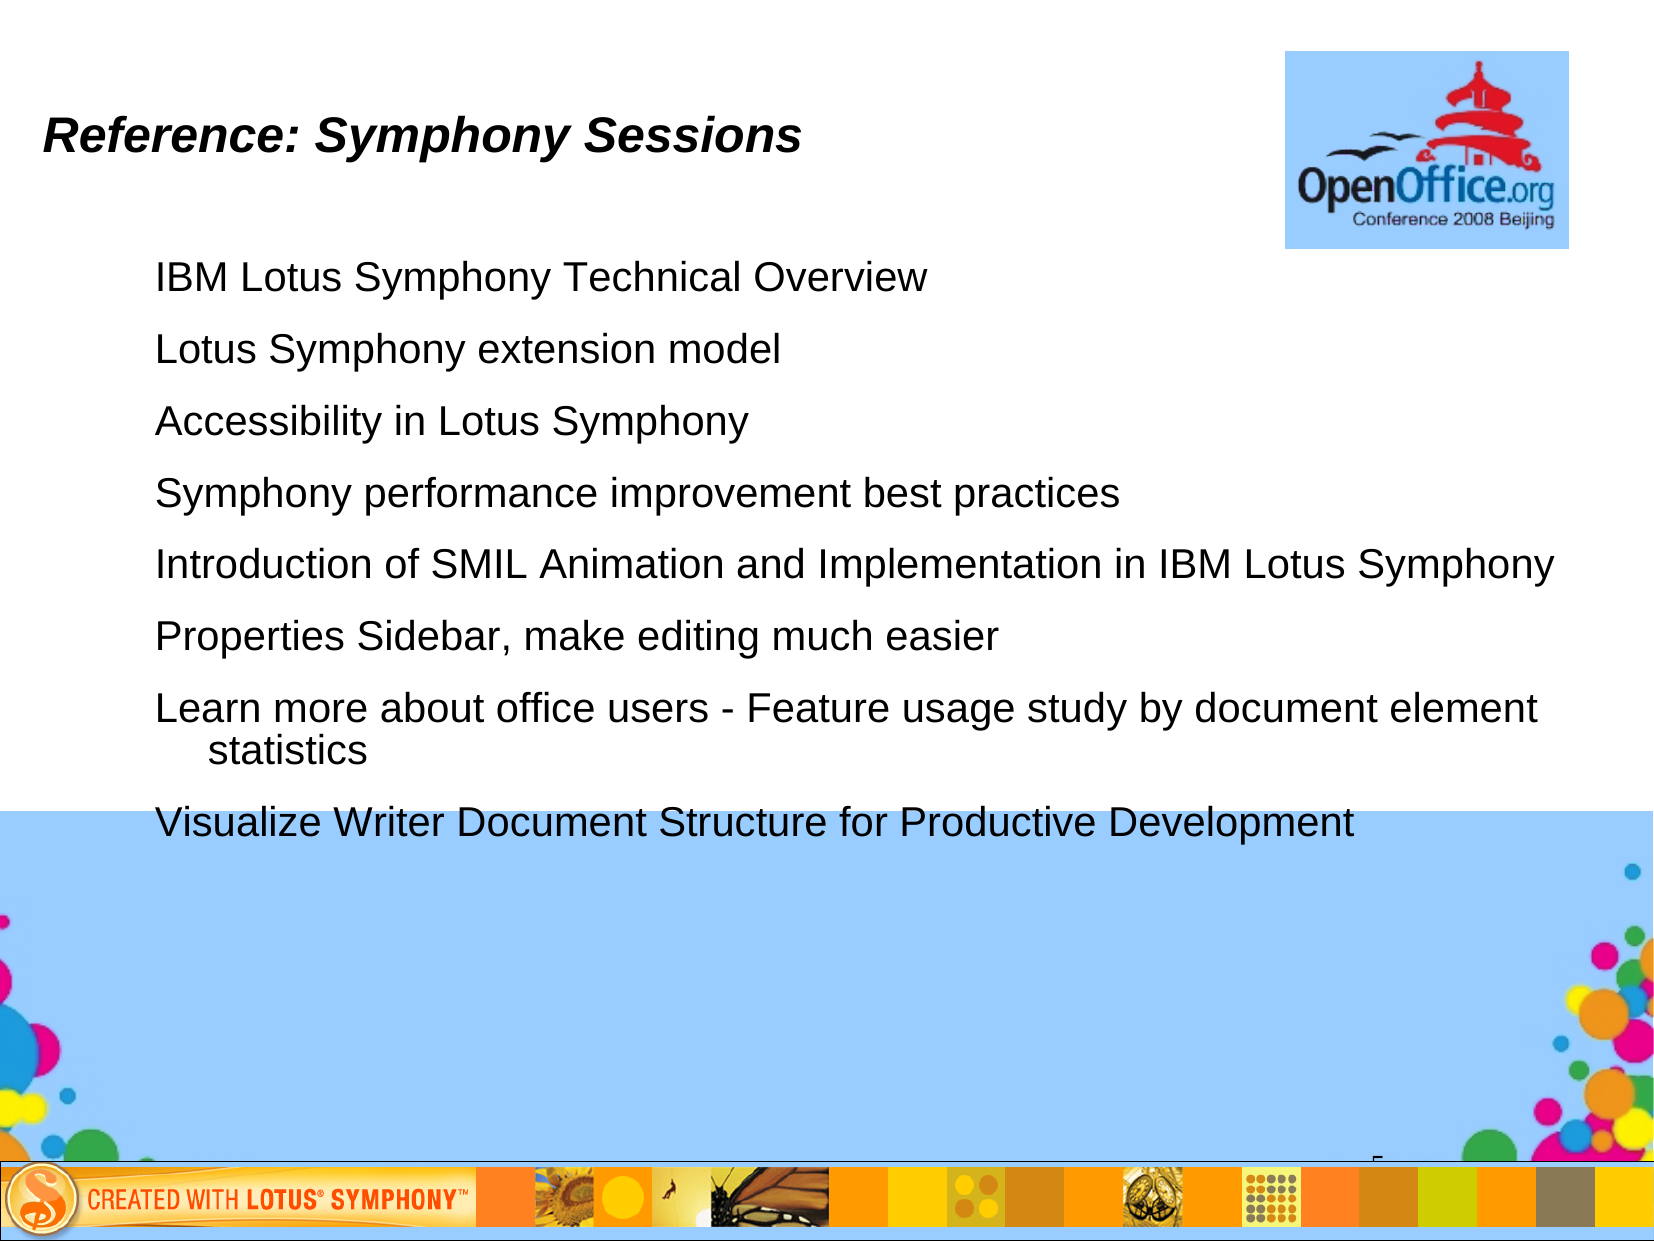

# Reference: Symphony Sessions
IBM Lotus Symphony Technical Overview
Lotus Symphony extension model
Accessibility in Lotus Symphony
Symphony performance improvement best practices
Introduction of SMIL Animation and Implementation in IBM Lotus Symphony
Properties Sidebar, make editing much easier
Learn more about office users - Feature usage study by document element statistics
Visualize Writer Document Structure for Productive Development
5